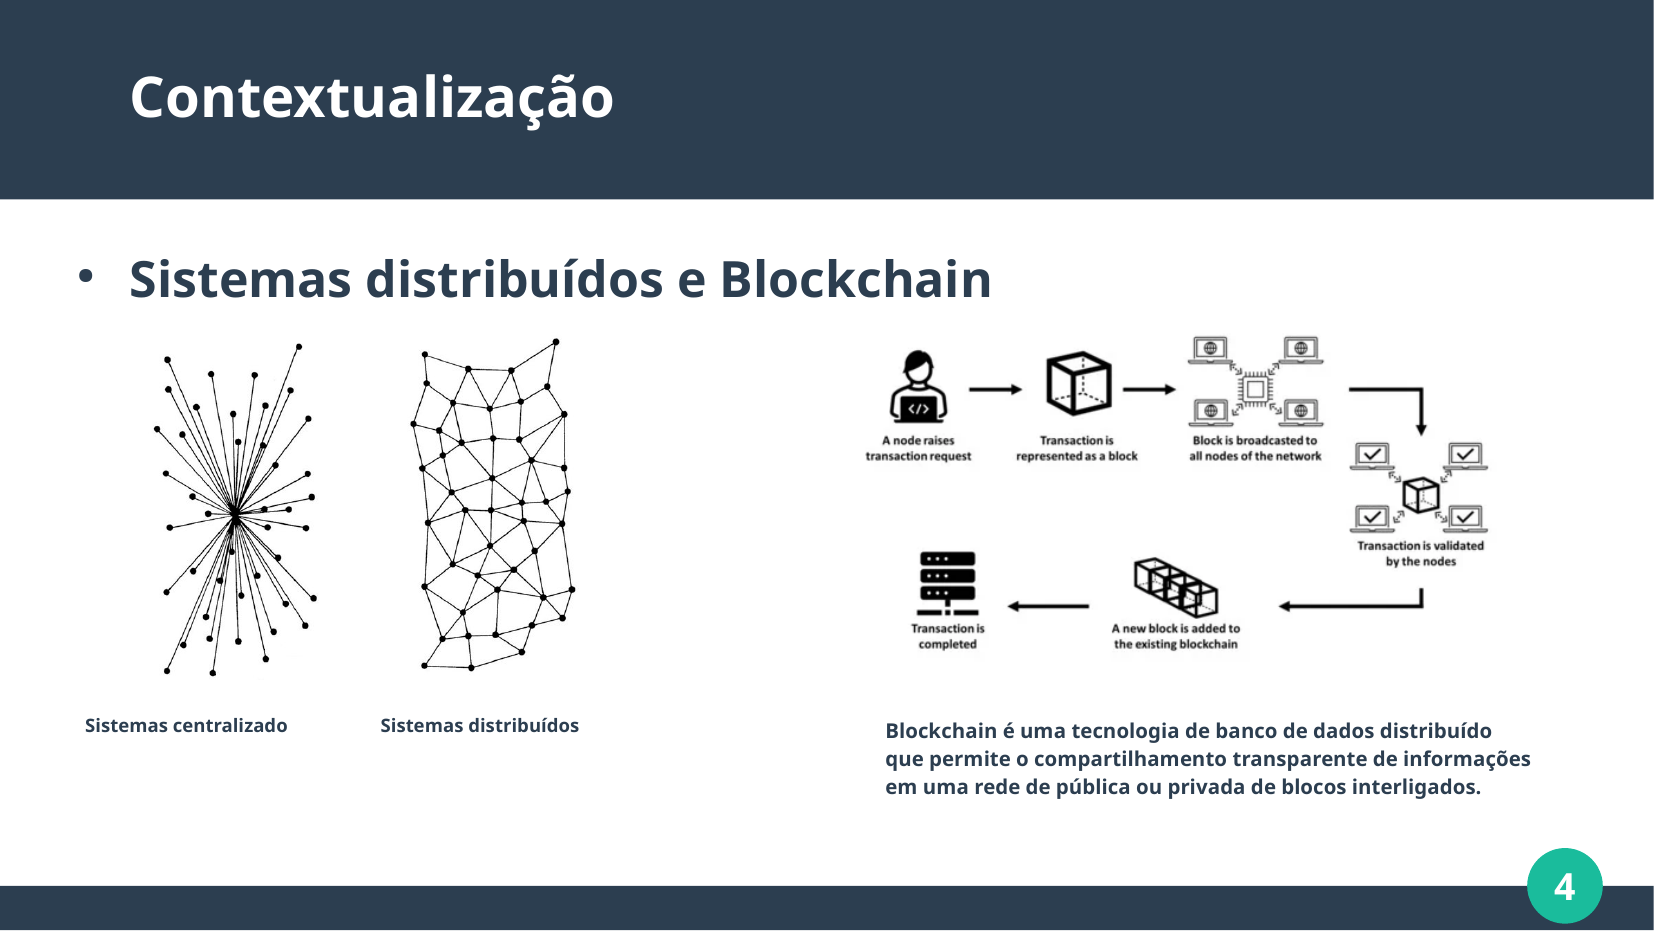

# Contextualização
Sistemas distribuídos e Blockchain
Sistemas centralizado
Sistemas distribuídos
Blockchain é uma tecnologia de banco de dados distribuído que permite o compartilhamento transparente de informações em uma rede de pública ou privada de blocos interligados.